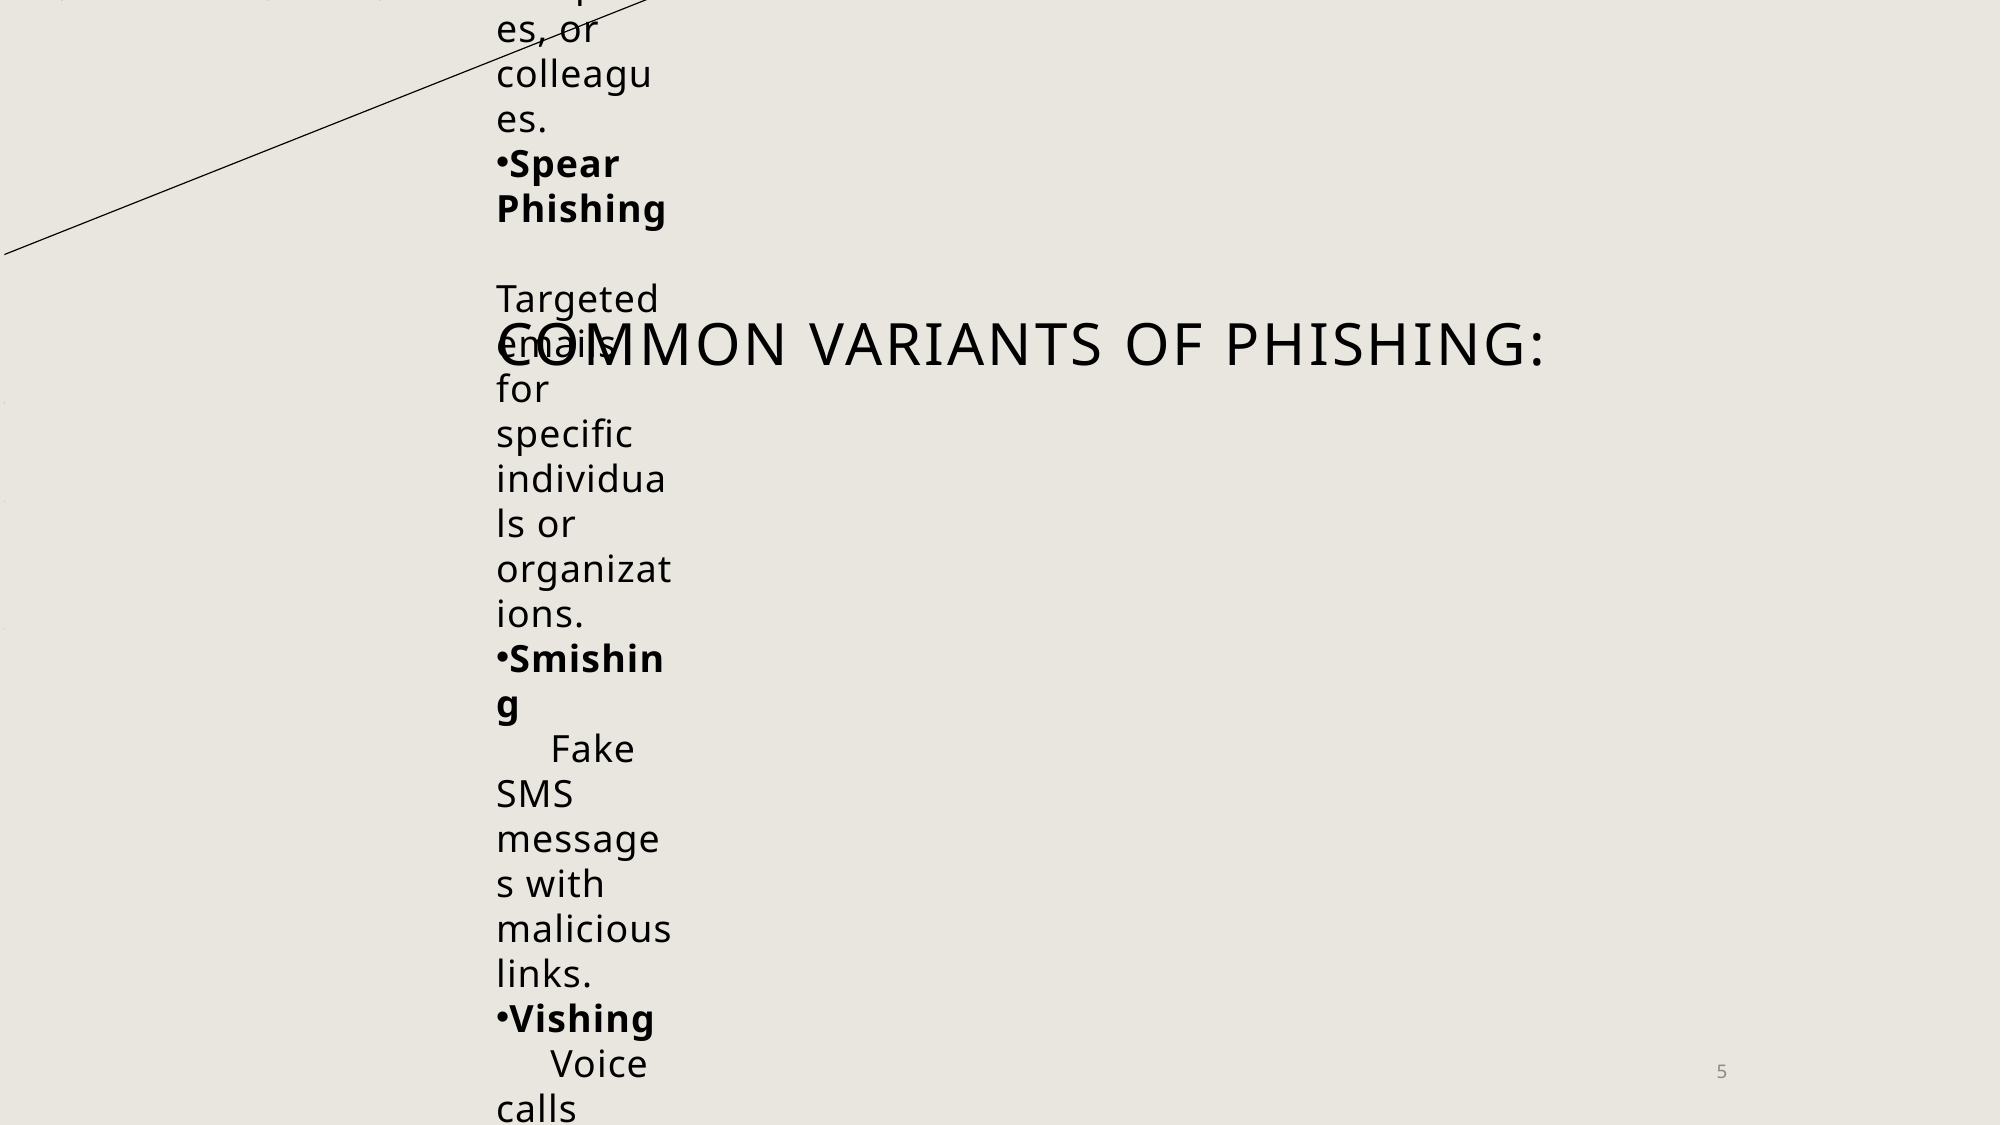

Email Phishing
 Fake emails pretending to be from banks, companies, or colleagues.
Spear Phishing
 Targeted emails for specific individuals or organizations.
Smishing
 Fake SMS messages with malicious links.
Vishing
 Voice calls pretending to be from trusted entities.
# Common Variants of Phishing: